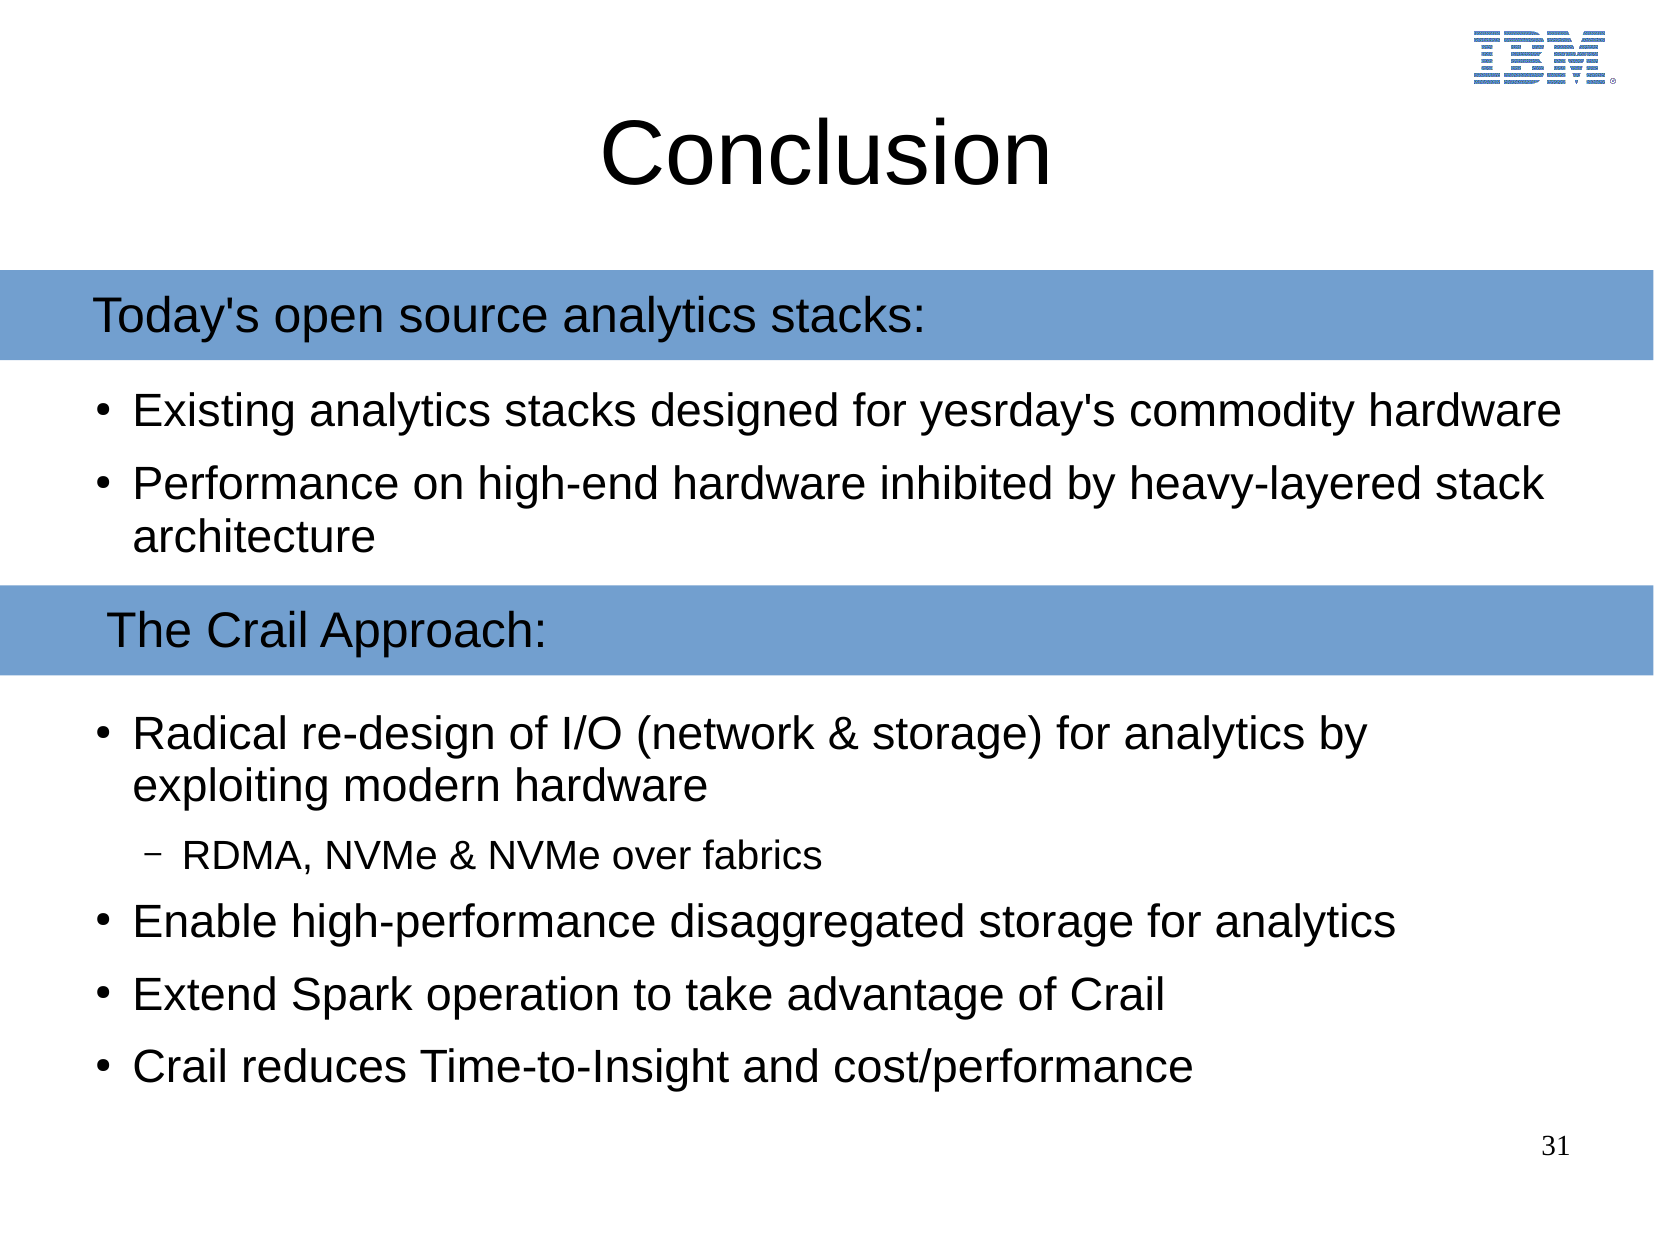

# Conclusion
 Today's open source analytics stacks:
Existing analytics stacks designed for yesrday's commodity hardware
Performance on high-end hardware inhibited by heavy-layered stack architecture
Radical re-design of I/O (network & storage) for analytics by exploiting modern hardware
RDMA, NVMe & NVMe over fabrics
Enable high-performance disaggregated storage for analytics
Extend Spark operation to take advantage of Crail
Crail reduces Time-to-Insight and cost/performance
 The Crail Approach:
31